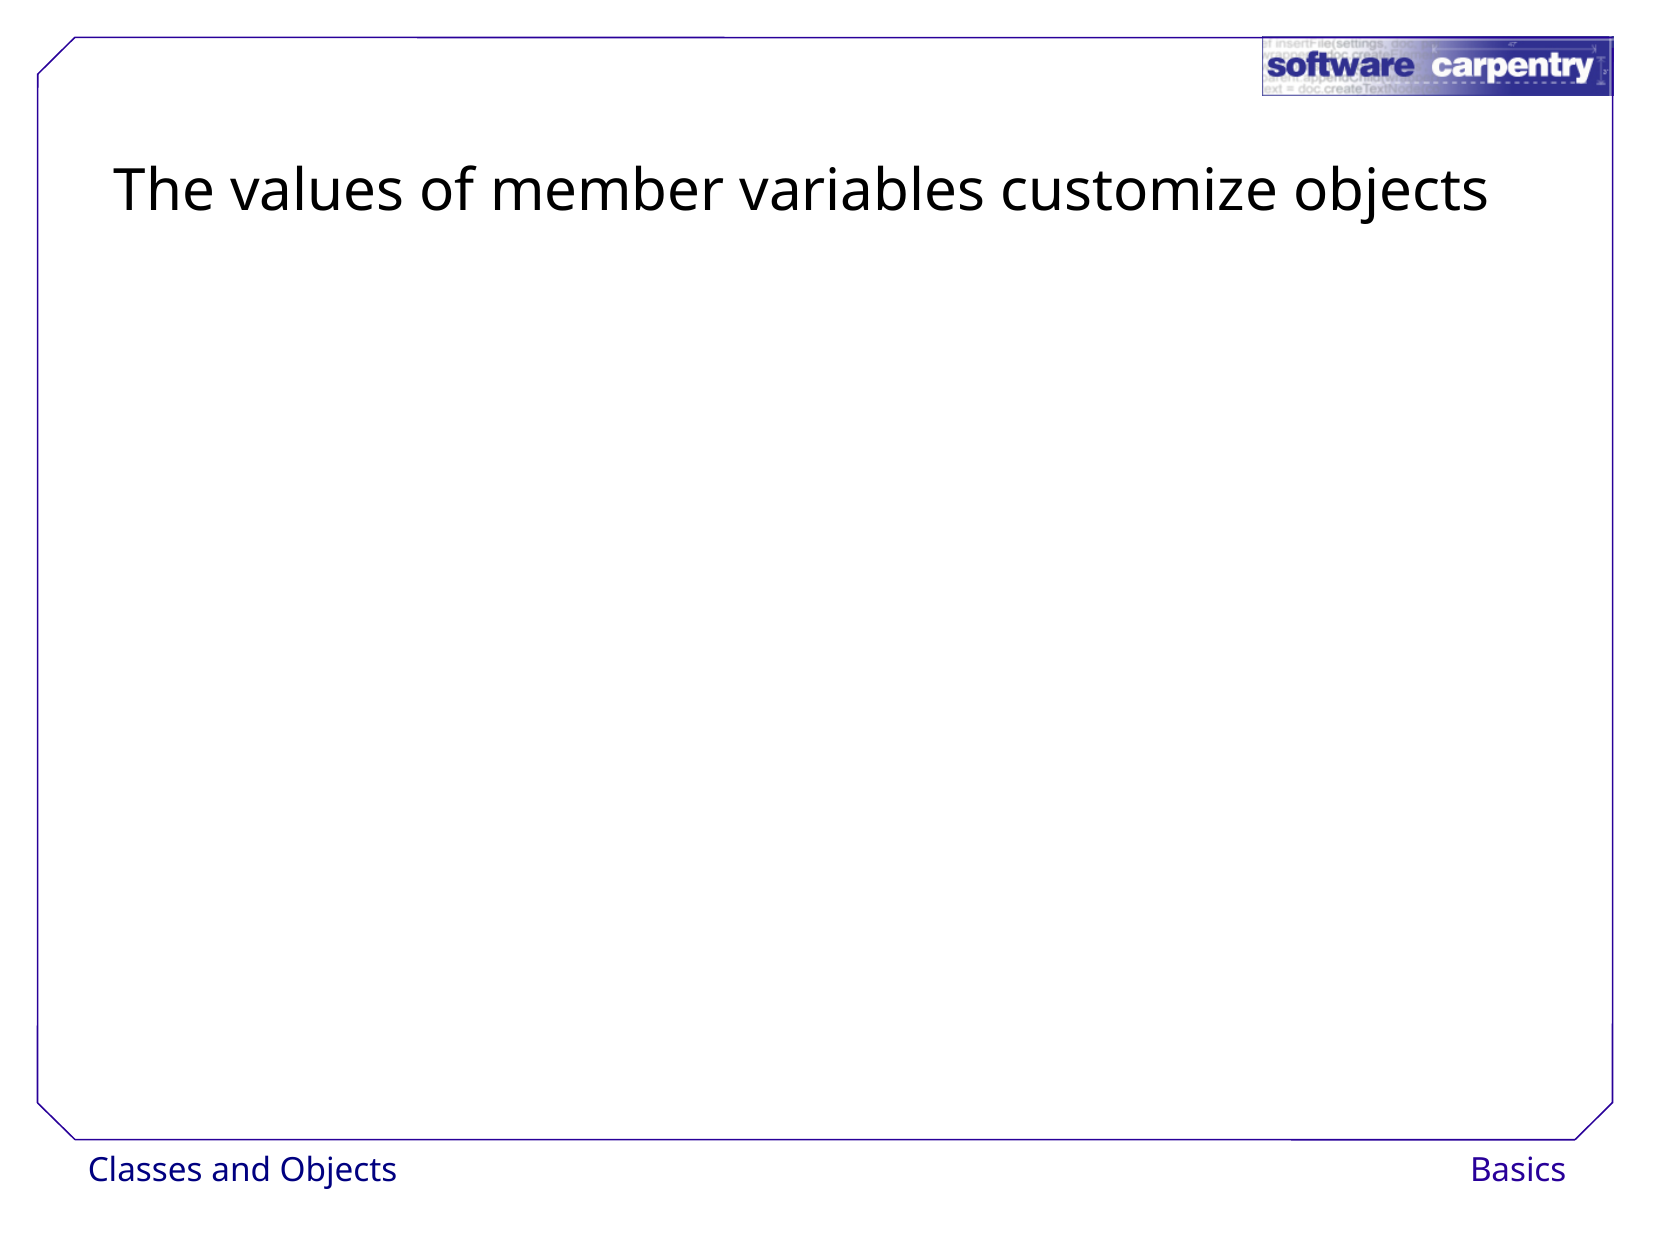

The values of member variables customize objects